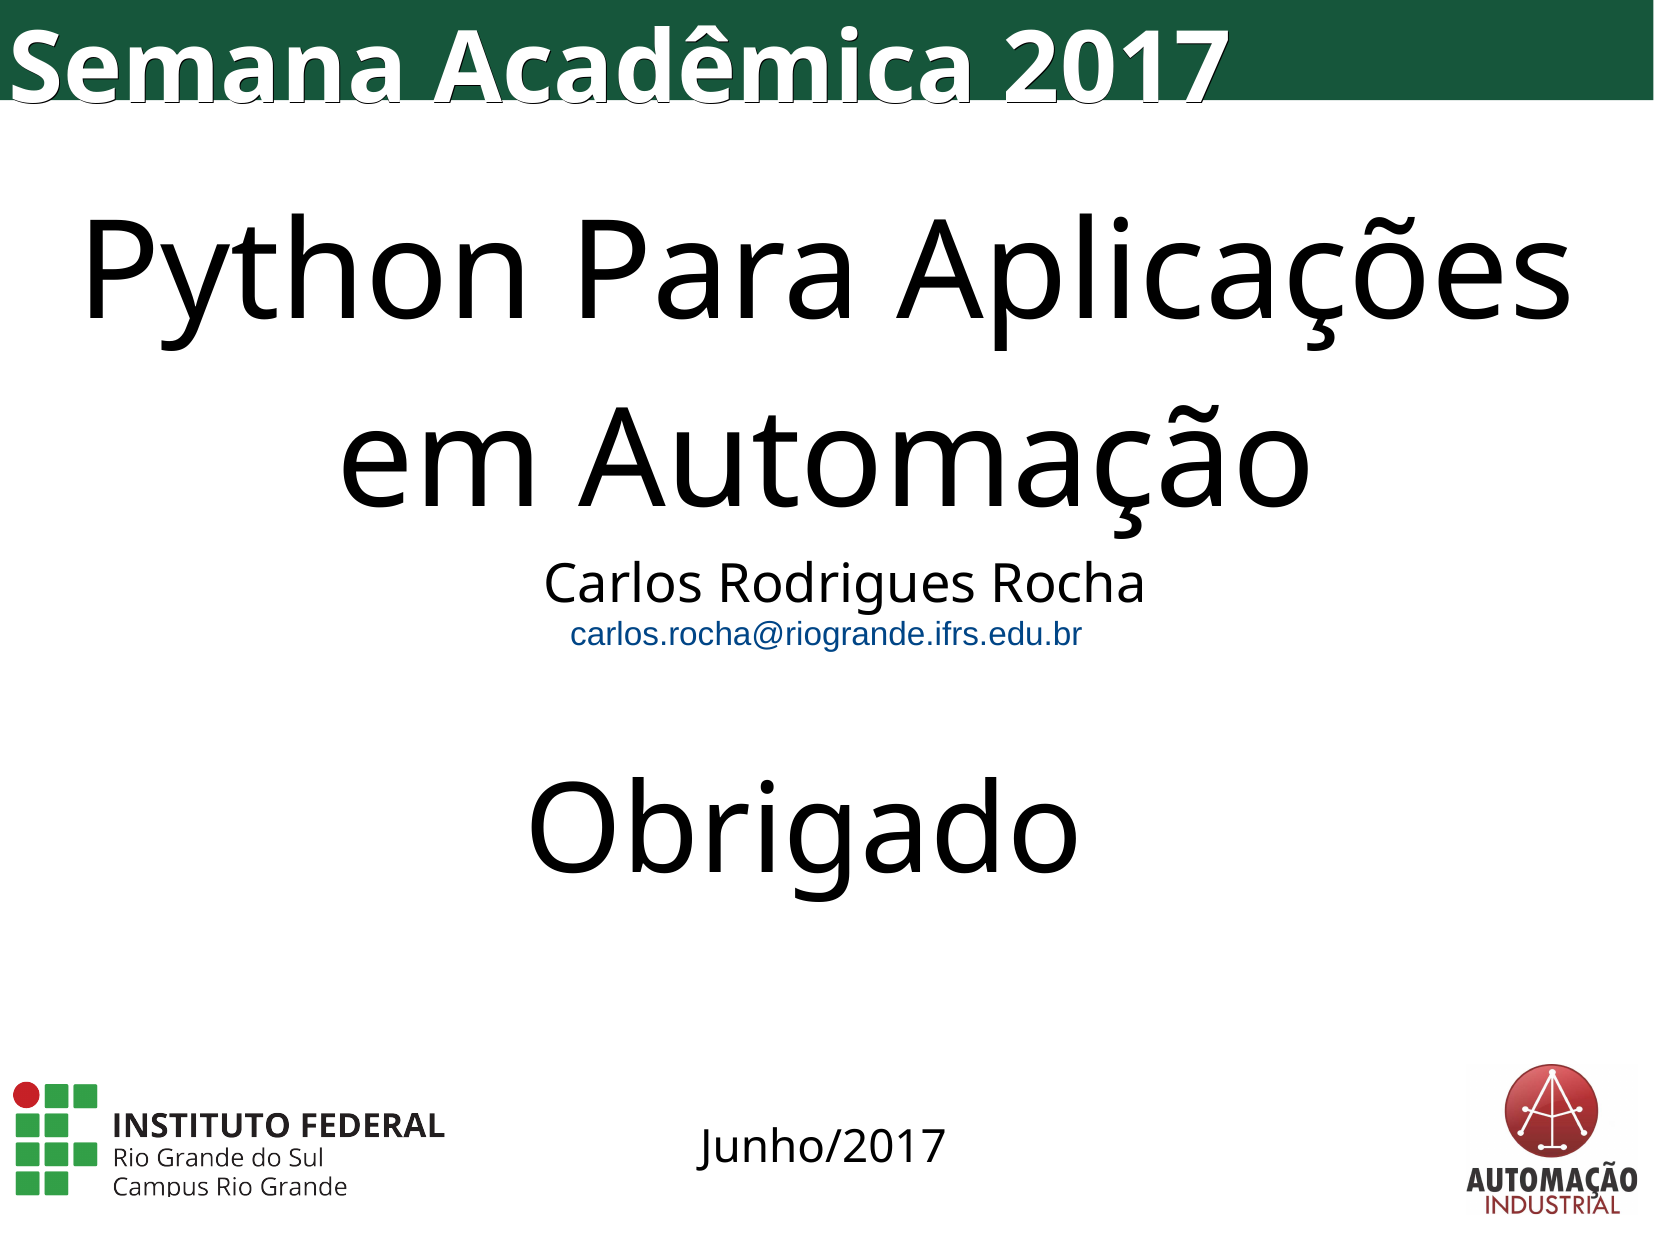

Semana Acadêmica 2017
Python Para Aplicações em Automação
Carlos Rodrigues Rocha
carlos.rocha@riogrande.ifrs.edu.br
Obrigado
Junho/2017